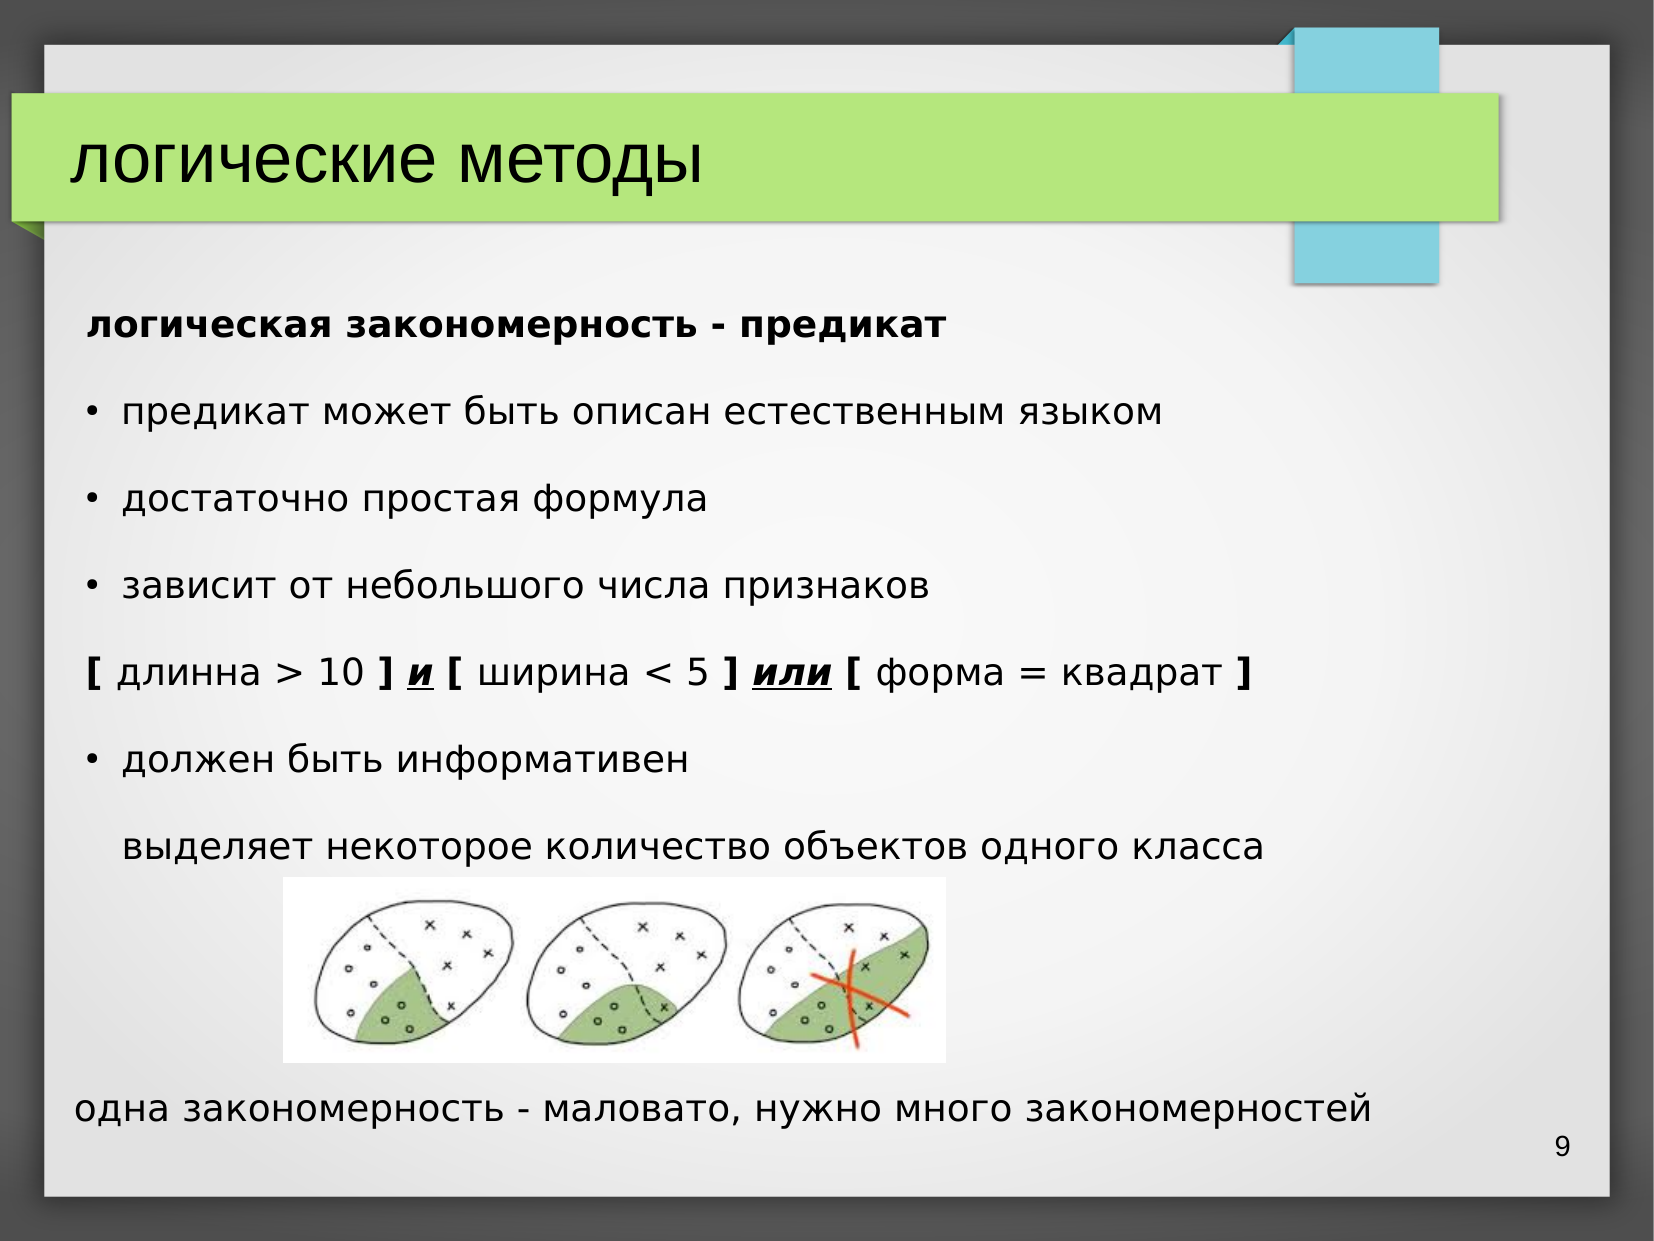

# логические методы
логическая закономерность - предикат
предикат может быть описан естественным языком
достаточно простая формула
зависит от небольшого числа признаков
[ длинна > 10 ] и [ ширина < 5 ] или [ форма = квадрат ]
должен быть информативен
 выделяет некоторое количество объектов одного класса
одна закономерность - маловато, нужно много закономерностей
9